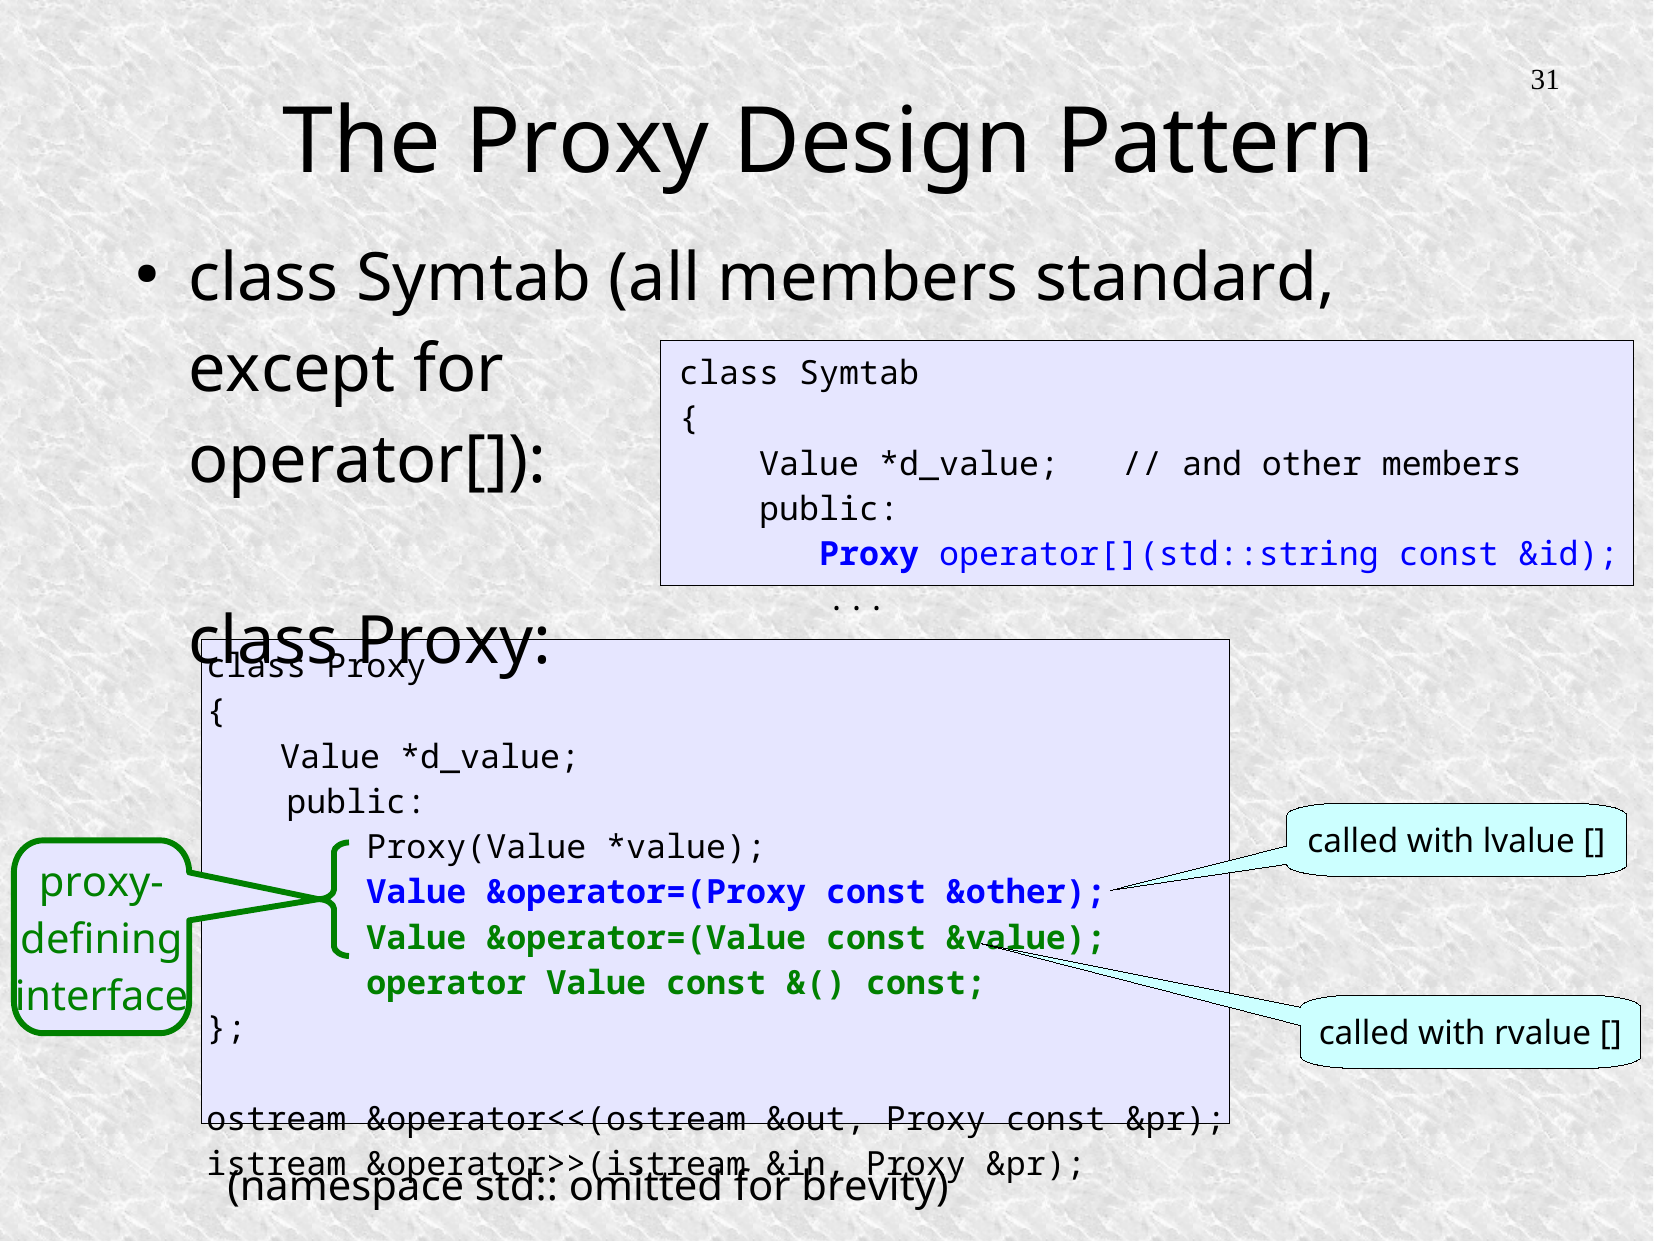

# The Proxy Design Pattern
31
class Symtab (all members standard, except for
operator[]):
class Proxy:
class Symtab
{
 Value *d_value;	// and other members
 public:
 Proxy operator[](std::string const &id);
		...
class Proxy
{
	Value *d_value;
 public:
 Proxy(Value *value);
 Value &operator=(Proxy const &other);
 Value &operator=(Value const &value);
 operator Value const &() const;
};
ostream &operator<<(ostream &out, Proxy const &pr);
istream &operator>>(istream &in, Proxy &pr);
called with lvalue []
proxy-
defining
interface
called with rvalue []
(namespace std:: omitted for brevity)